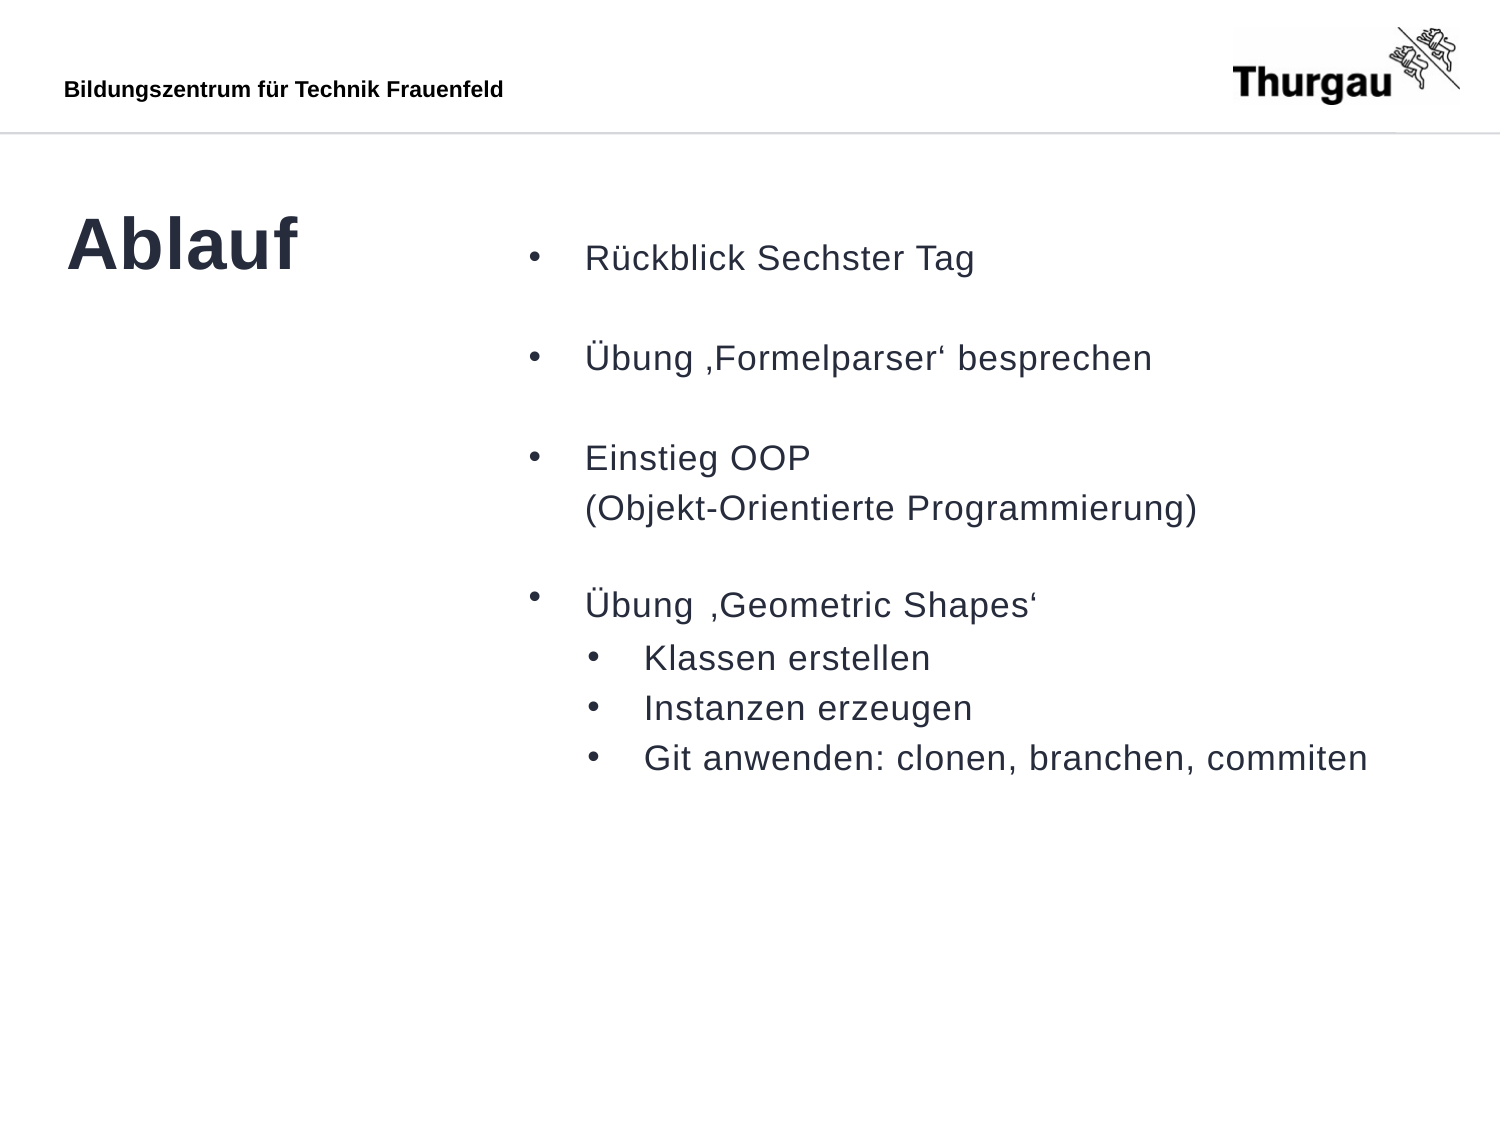

Bildungszentrum für Technik Frauenfeld
Ablauf
Rückblick Sechster Tag
Übung ‚Formelparser‘ besprechen
Einstieg OOP
(Objekt-Orientierte Programmierung)
Übung ‚Geometric Shapes‘
Klassen erstellen
Instanzen erzeugen
Git anwenden: clonen, branchen, commiten